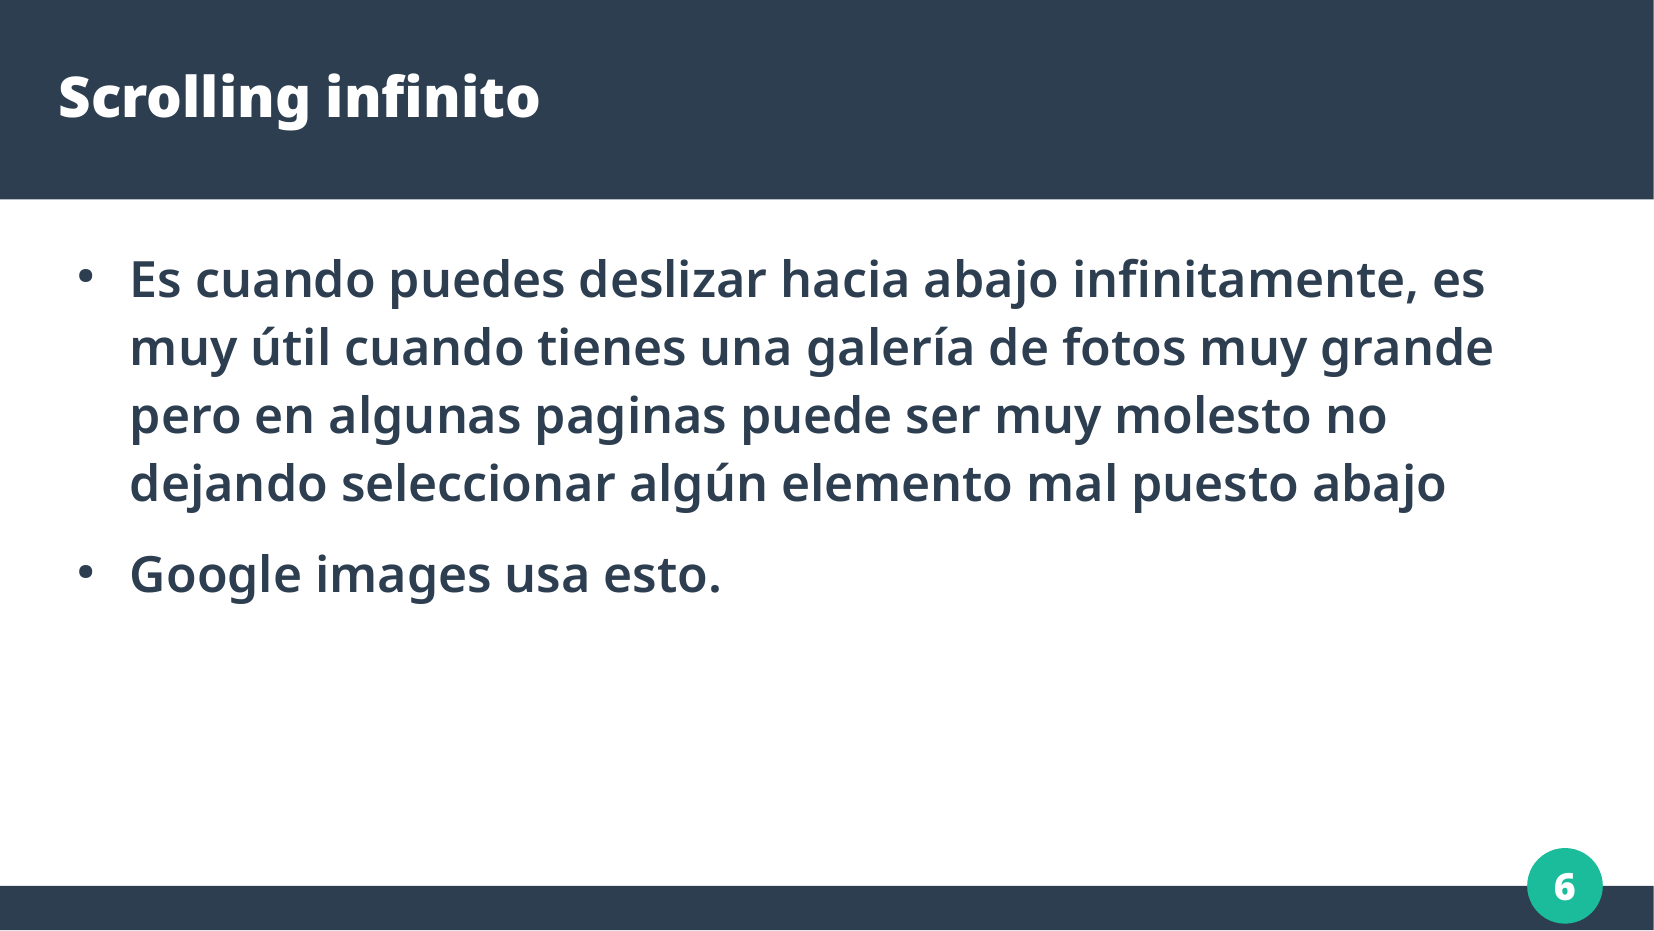

# Scrolling infinito
Es cuando puedes deslizar hacia abajo infinitamente, es muy útil cuando tienes una galería de fotos muy grande pero en algunas paginas puede ser muy molesto no dejando seleccionar algún elemento mal puesto abajo
Google images usa esto.